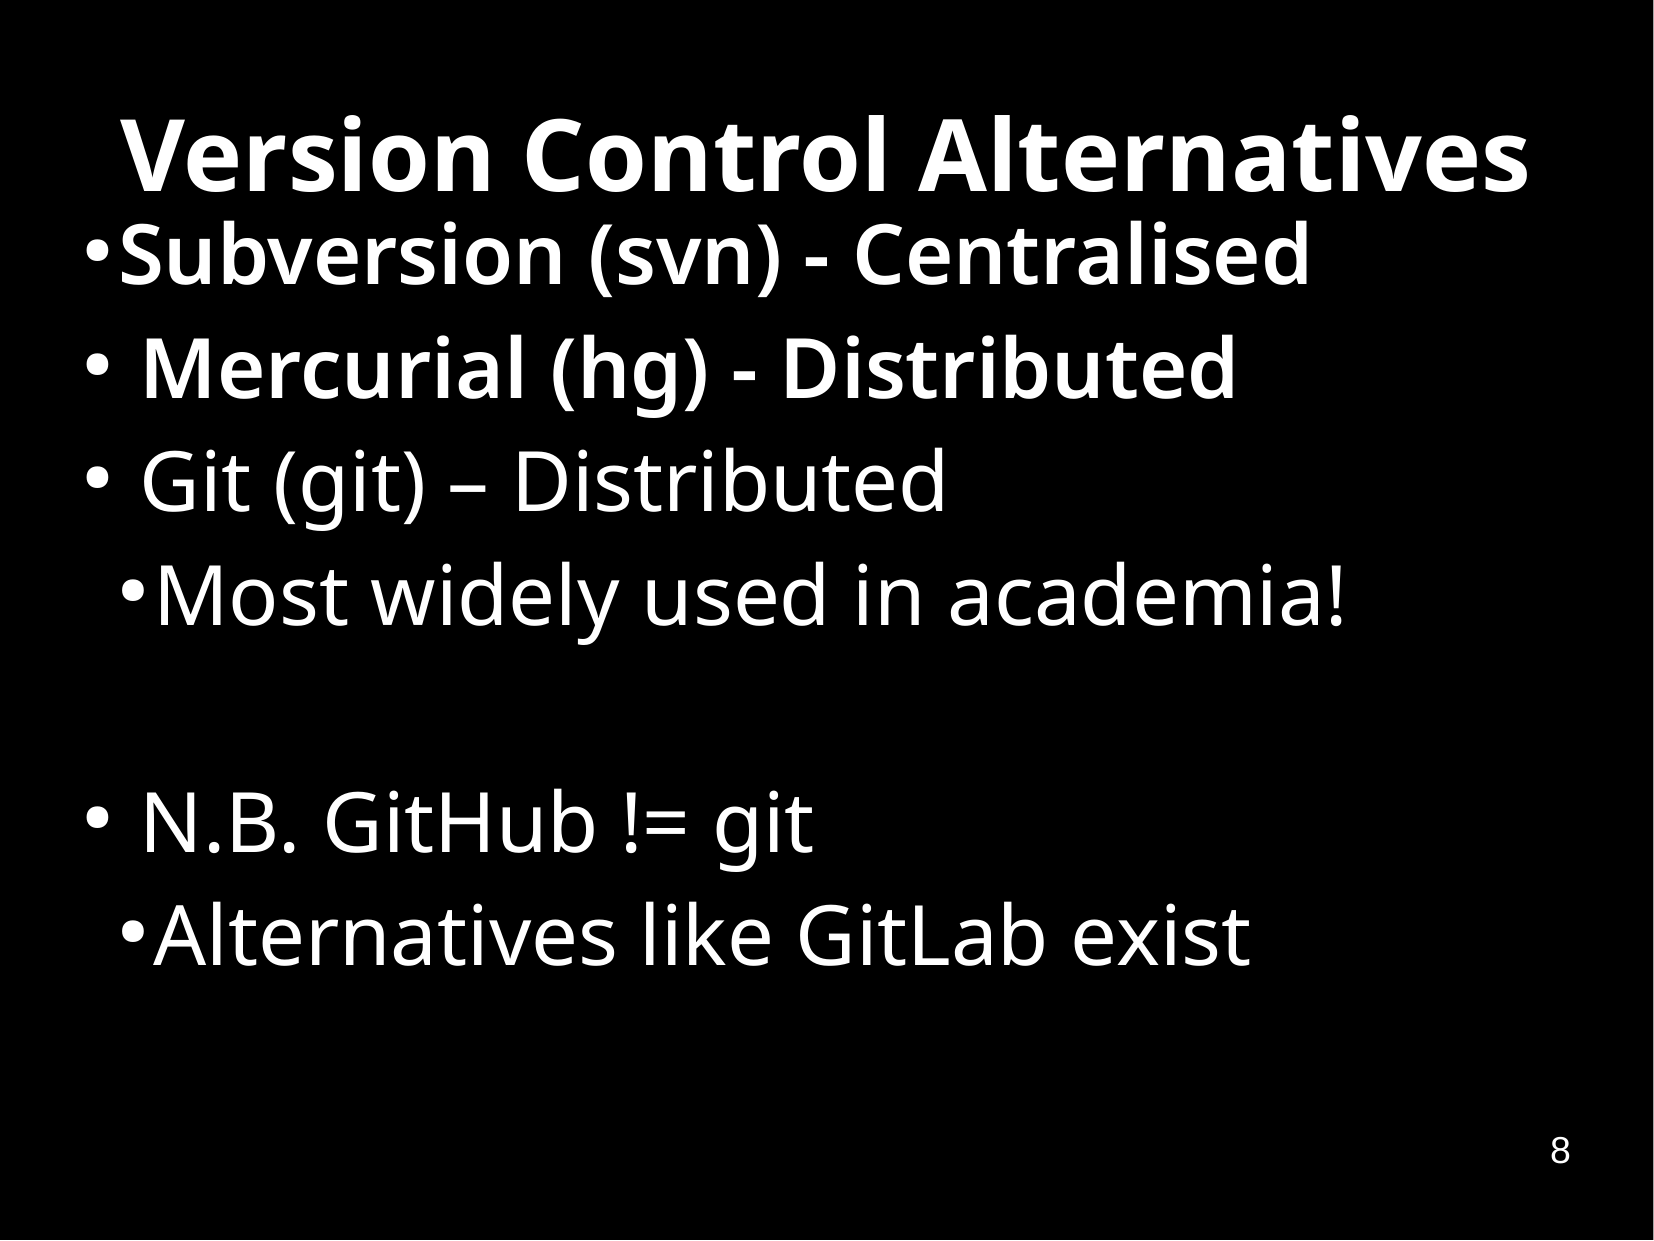

# Version Control Alternatives
Subversion (svn) - Centralised
 Mercurial (hg) - Distributed
 Git (git) – Distributed
Most widely used in academia!
 N.B. GitHub != git
Alternatives like GitLab exist
8